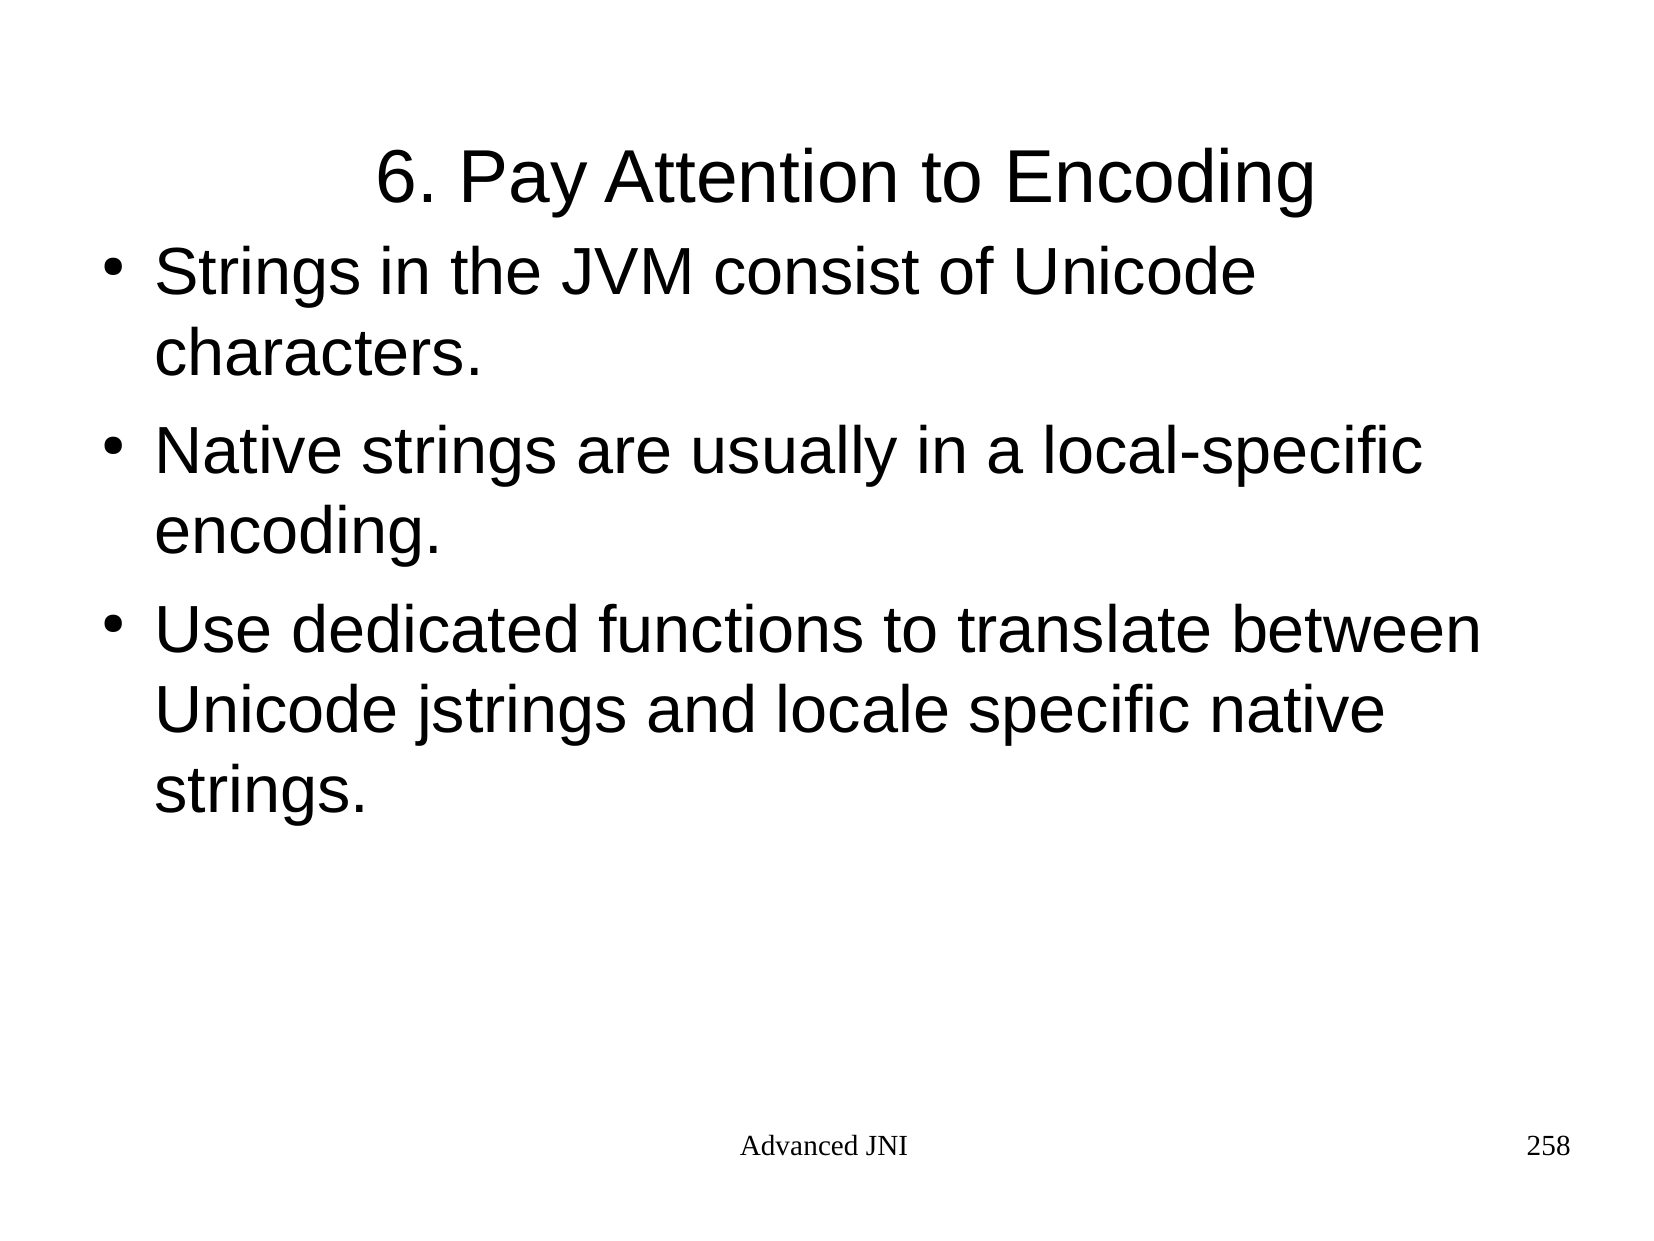

# 6. Pay Attention to Encoding
Strings in the JVM consist of Unicode characters.
Native strings are usually in a local-specific encoding.
Use dedicated functions to translate between Unicode jstrings and locale specific native strings.
Advanced JNI
258